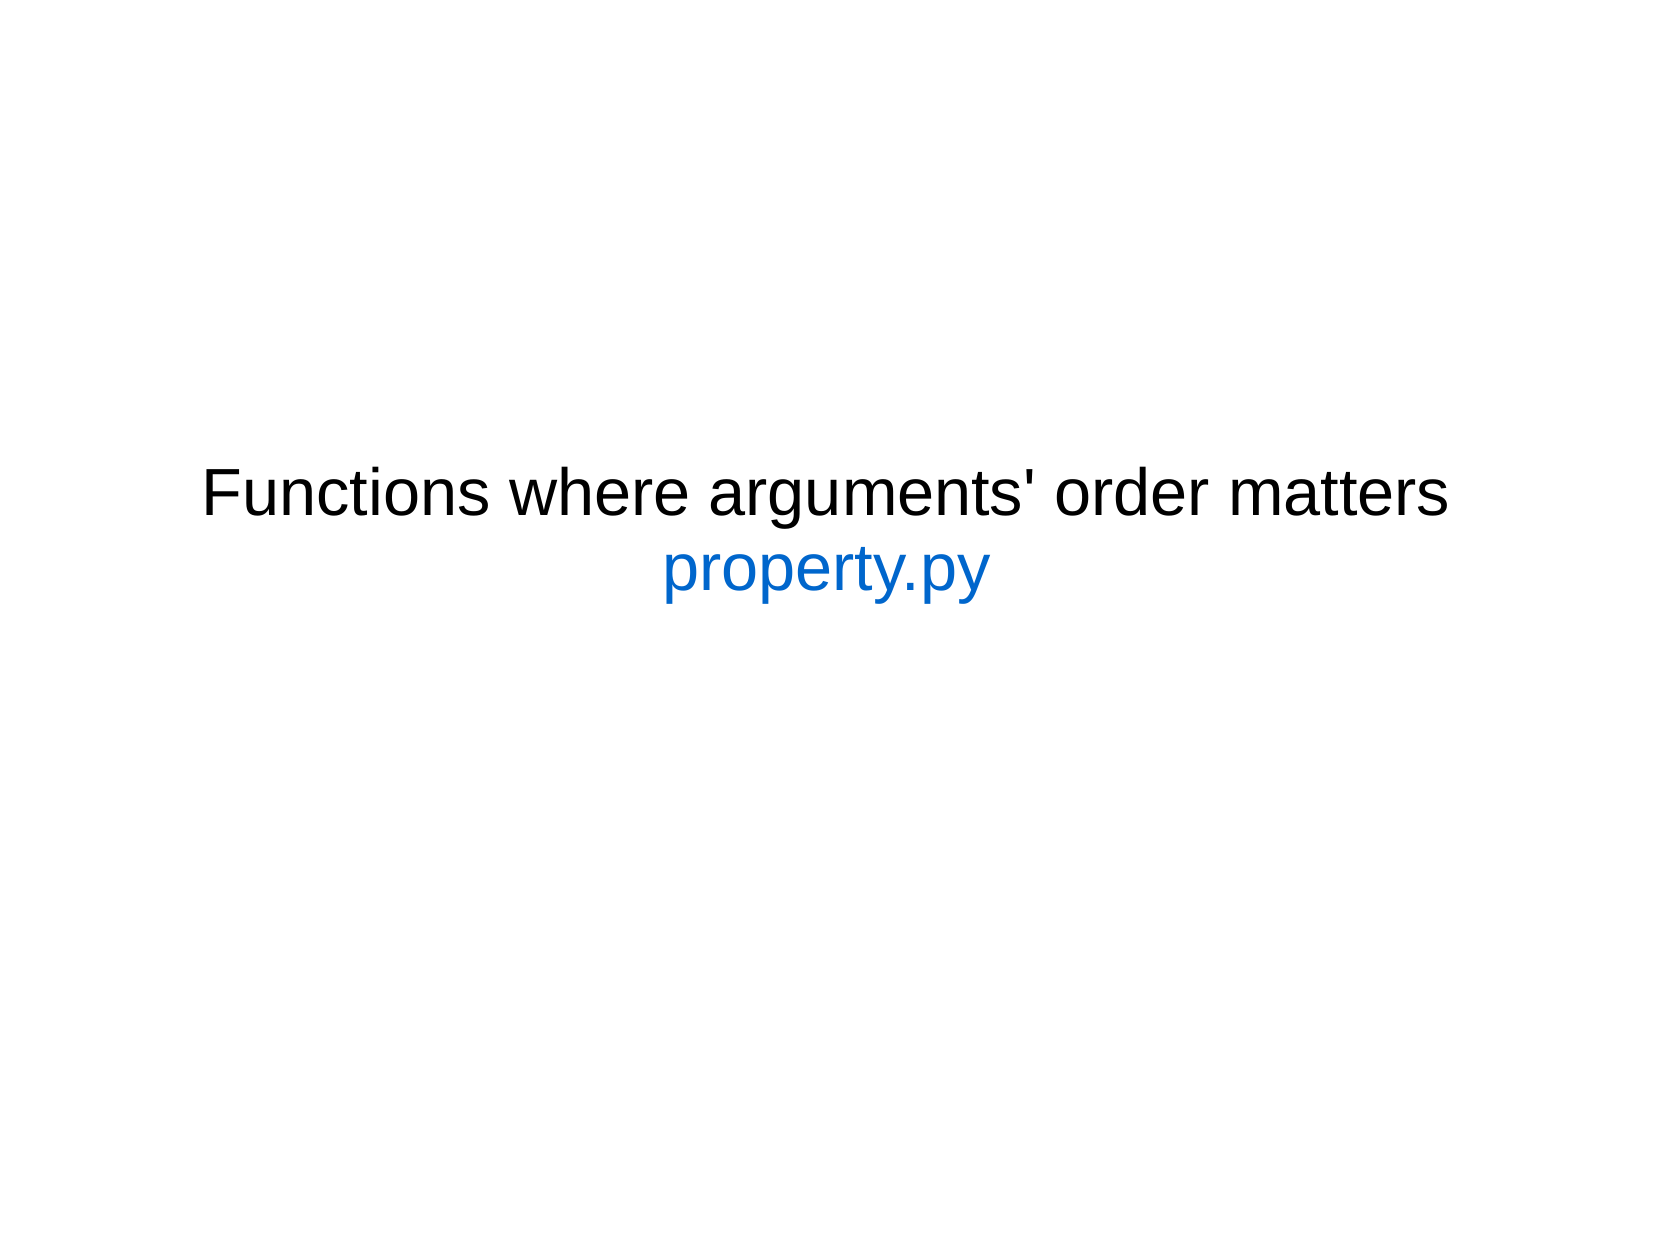

# Functions where arguments' order matters
property.py